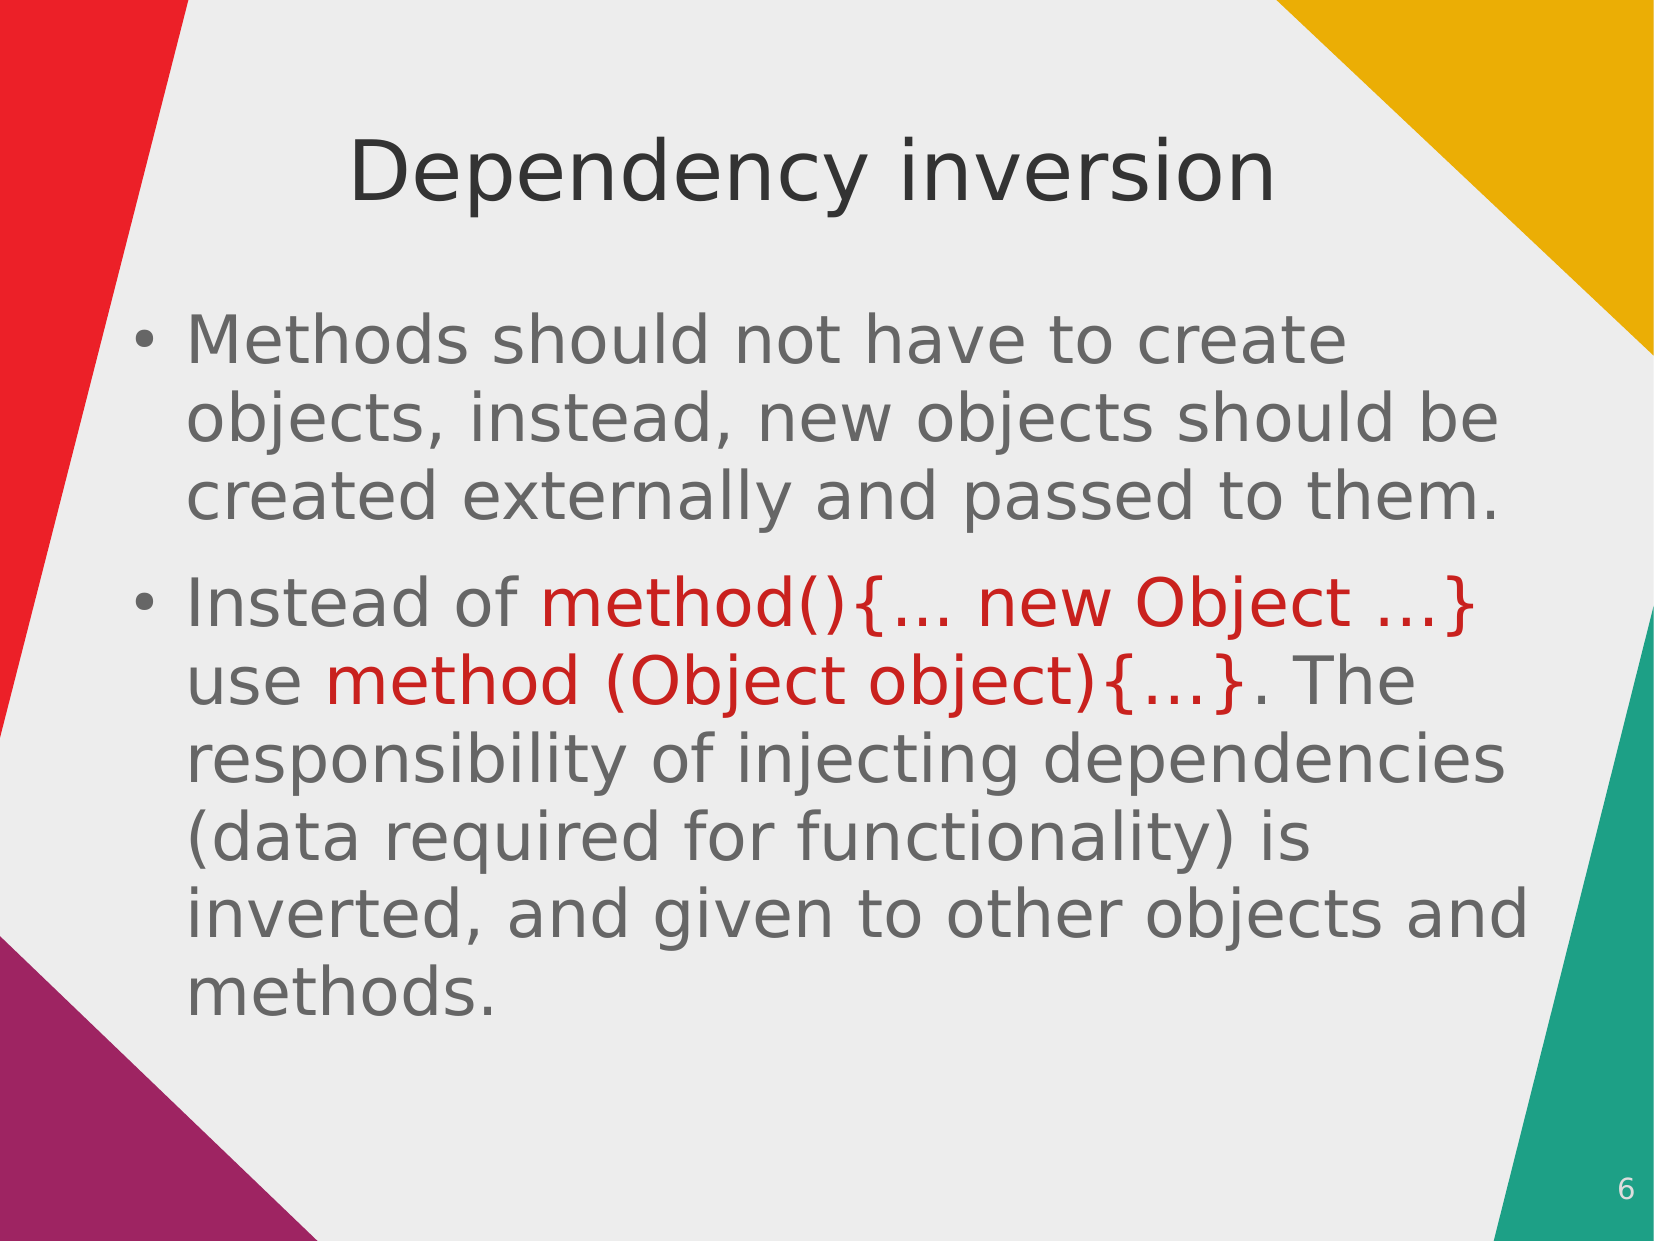

# Dependency inversion
Methods should not have to create objects, instead, new objects should be created externally and passed to them.
Instead of method(){... new Object …} use method (Object object){…}. The responsibility of injecting dependencies (data required for functionality) is inverted, and given to other objects and methods.
6